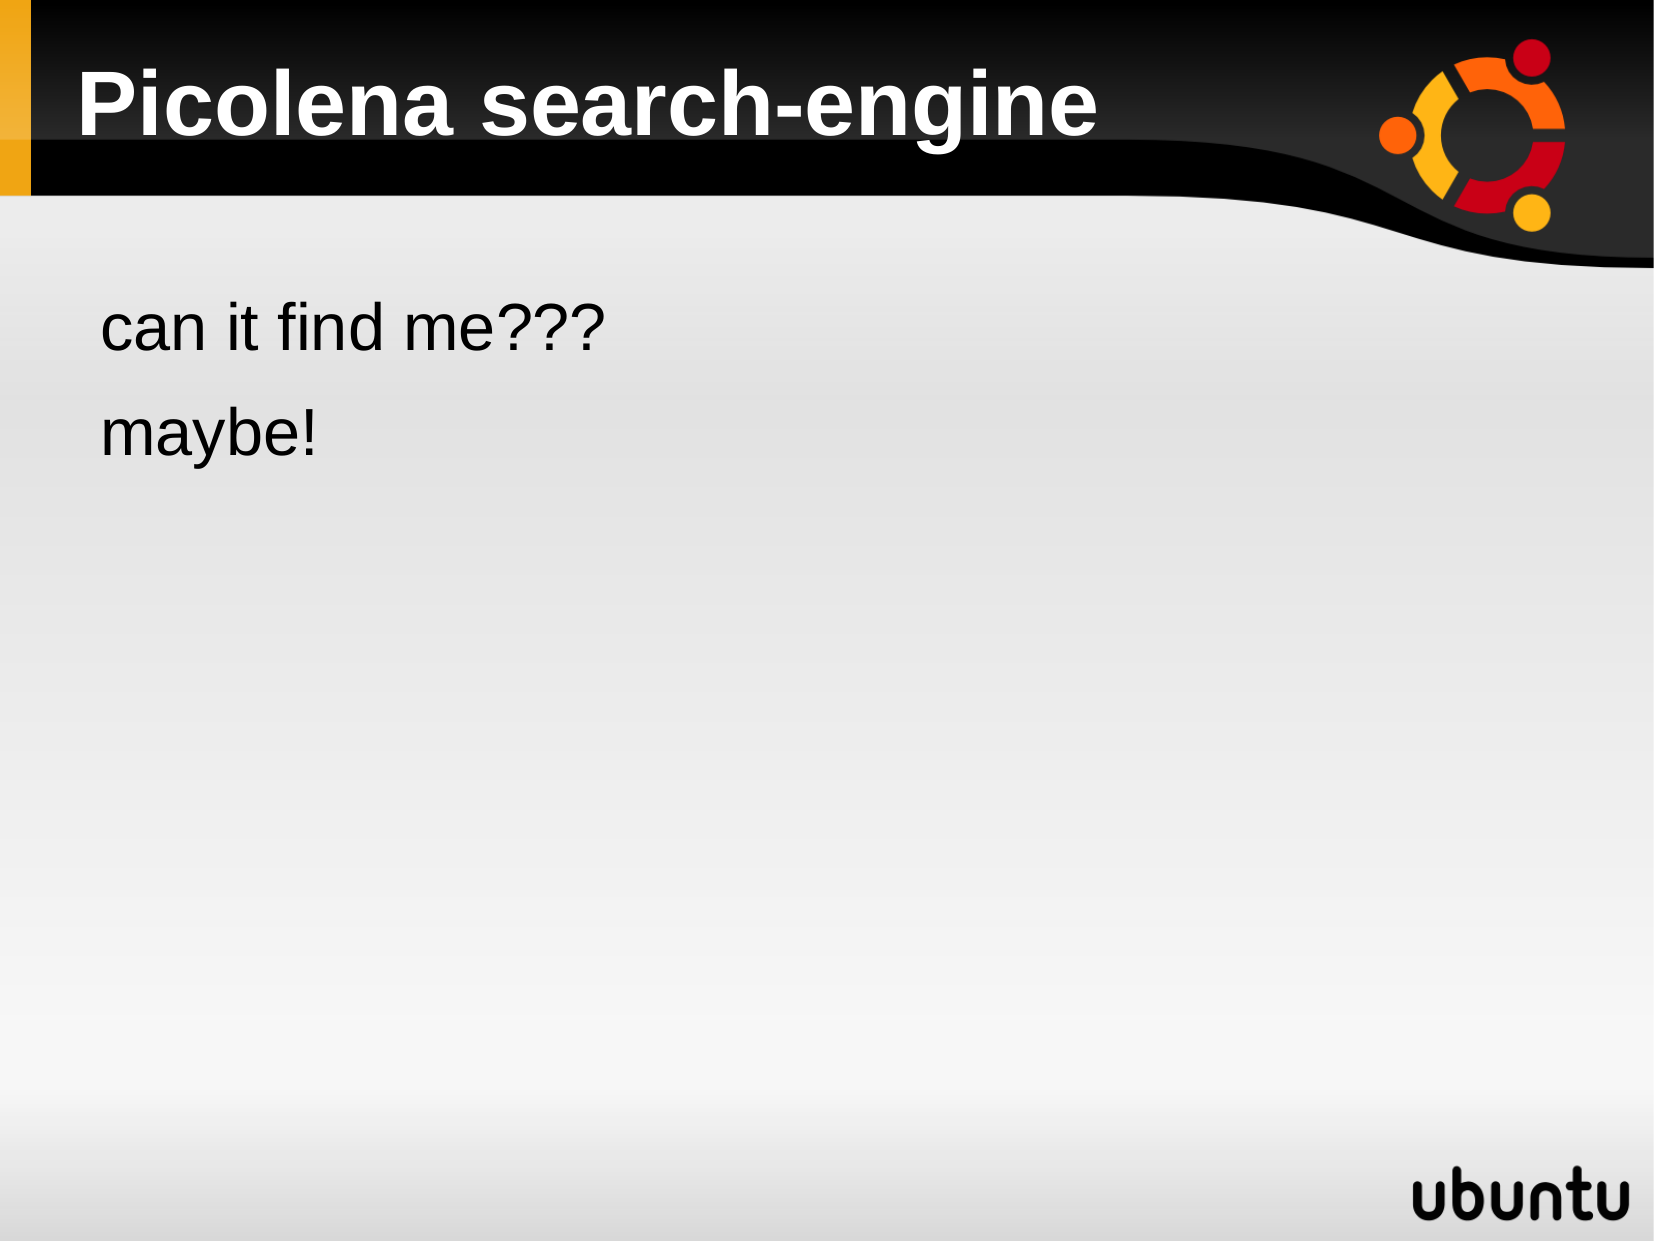

# Picolena search-engine
can it find me???
maybe!